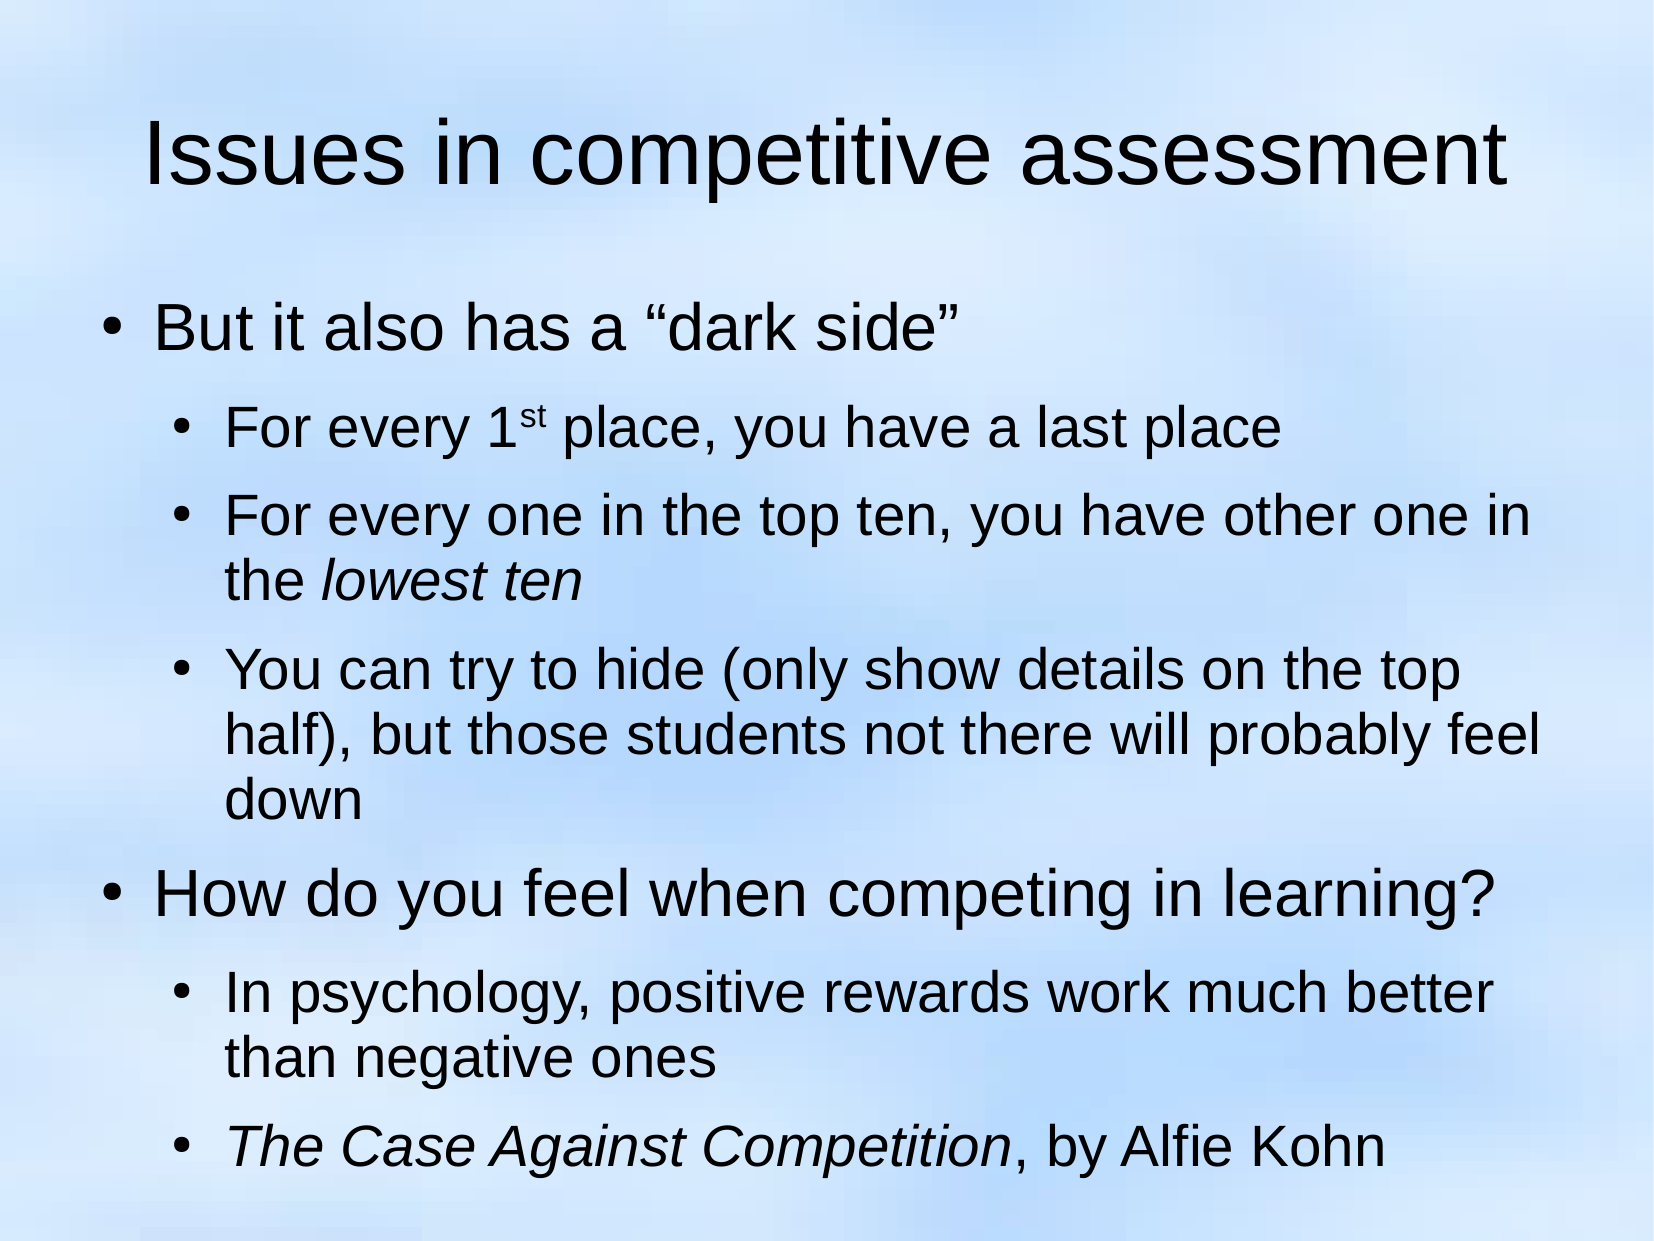

# Issues in competitive assessment
But it also has a “dark side”
For every 1st place, you have a last place
For every one in the top ten, you have other one in the lowest ten
You can try to hide (only show details on the top half), but those students not there will probably feel down
How do you feel when competing in learning?
In psychology, positive rewards work much better than negative ones
The Case Against Competition, by Alfie Kohn